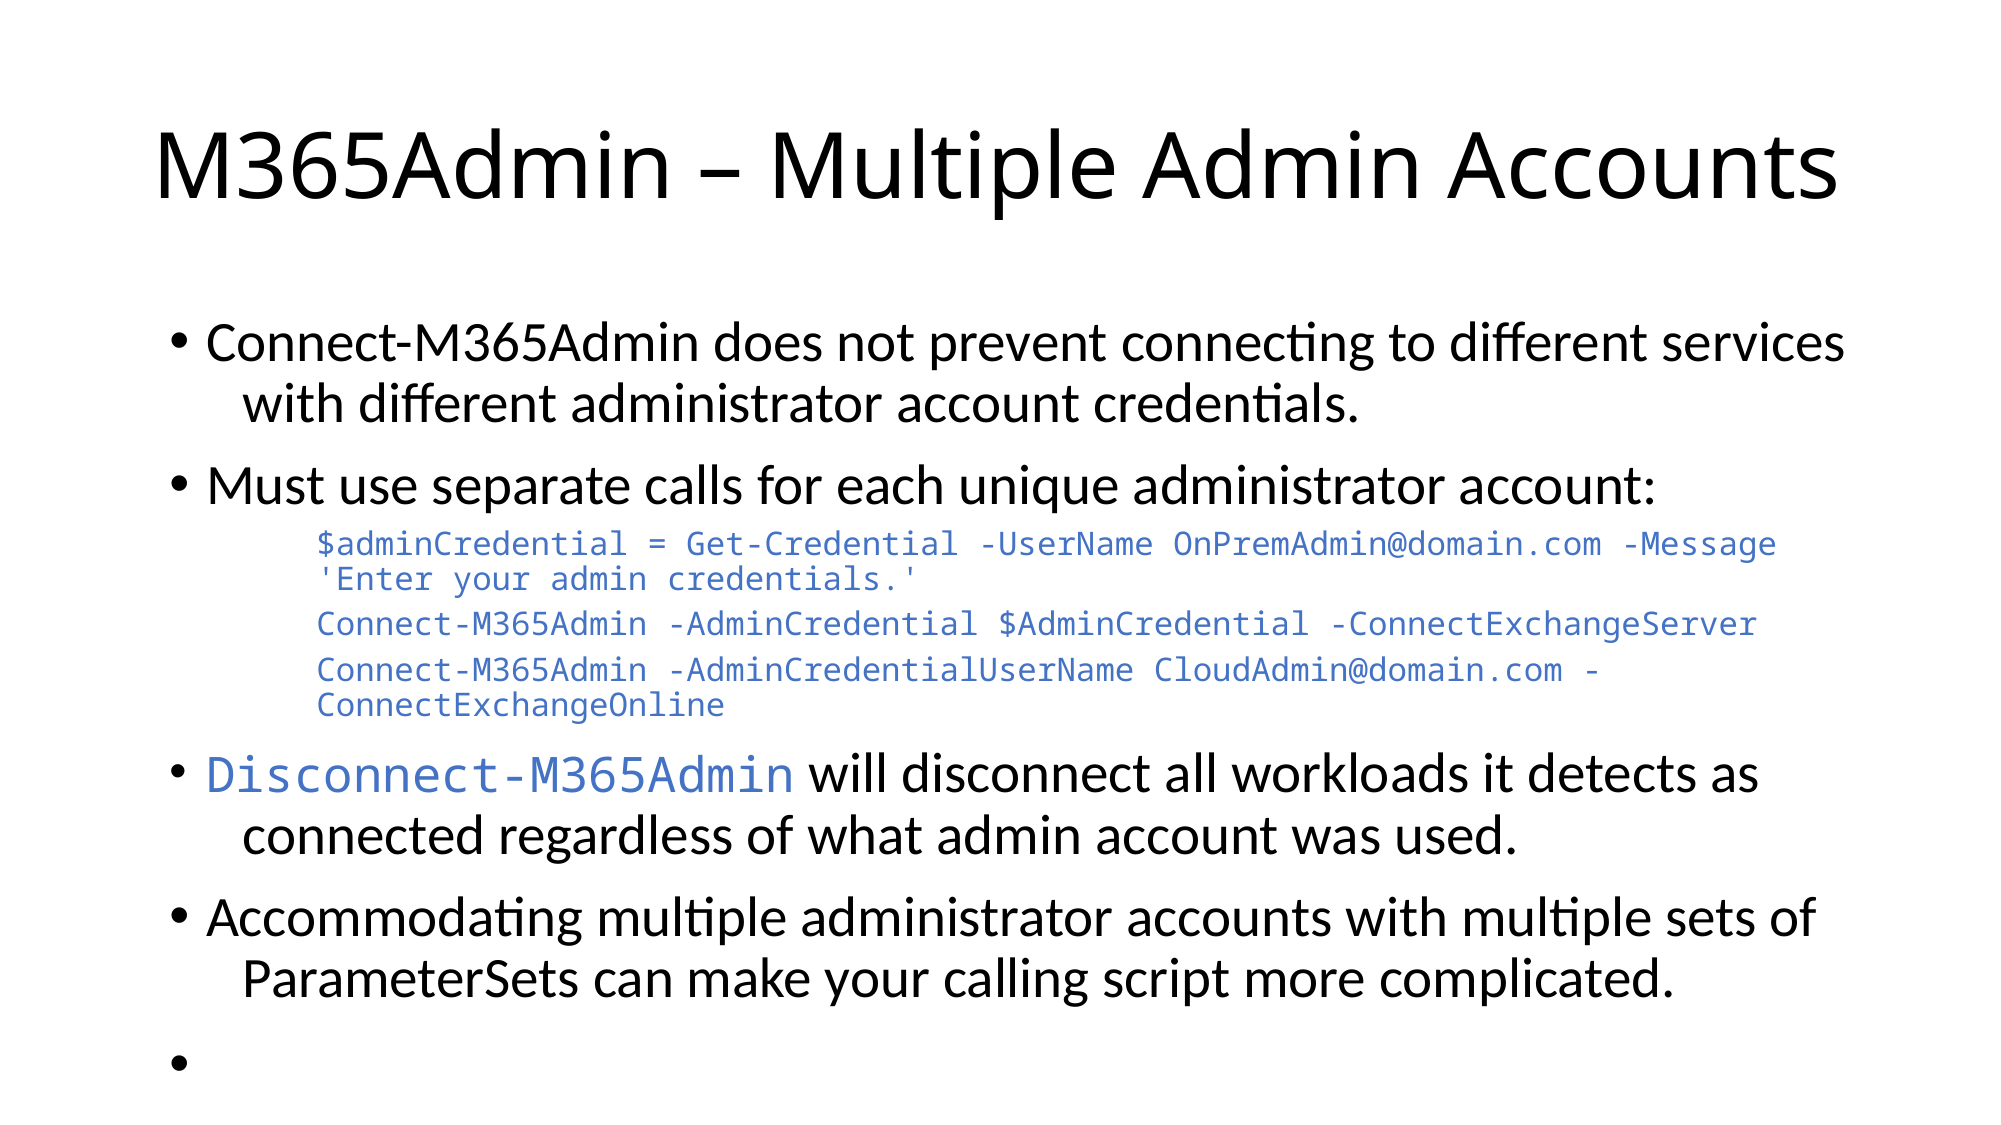

# M365Admin – Multiple Admin Accounts
Connect-M365Admin does not prevent connecting to different services with different administrator account credentials.
Must use separate calls for each unique administrator account:
$adminCredential = Get-Credential -UserName OnPremAdmin@domain.com -Message 'Enter your admin credentials.'
Connect-M365Admin -AdminCredential $AdminCredential -ConnectExchangeServer
Connect-M365Admin -AdminCredentialUserName CloudAdmin@domain.com -ConnectExchangeOnline
Disconnect-M365Admin will disconnect all workloads it detects as connected regardless of what admin account was used.
Accommodating multiple administrator accounts with multiple sets of ParameterSets can make your calling script more complicated.